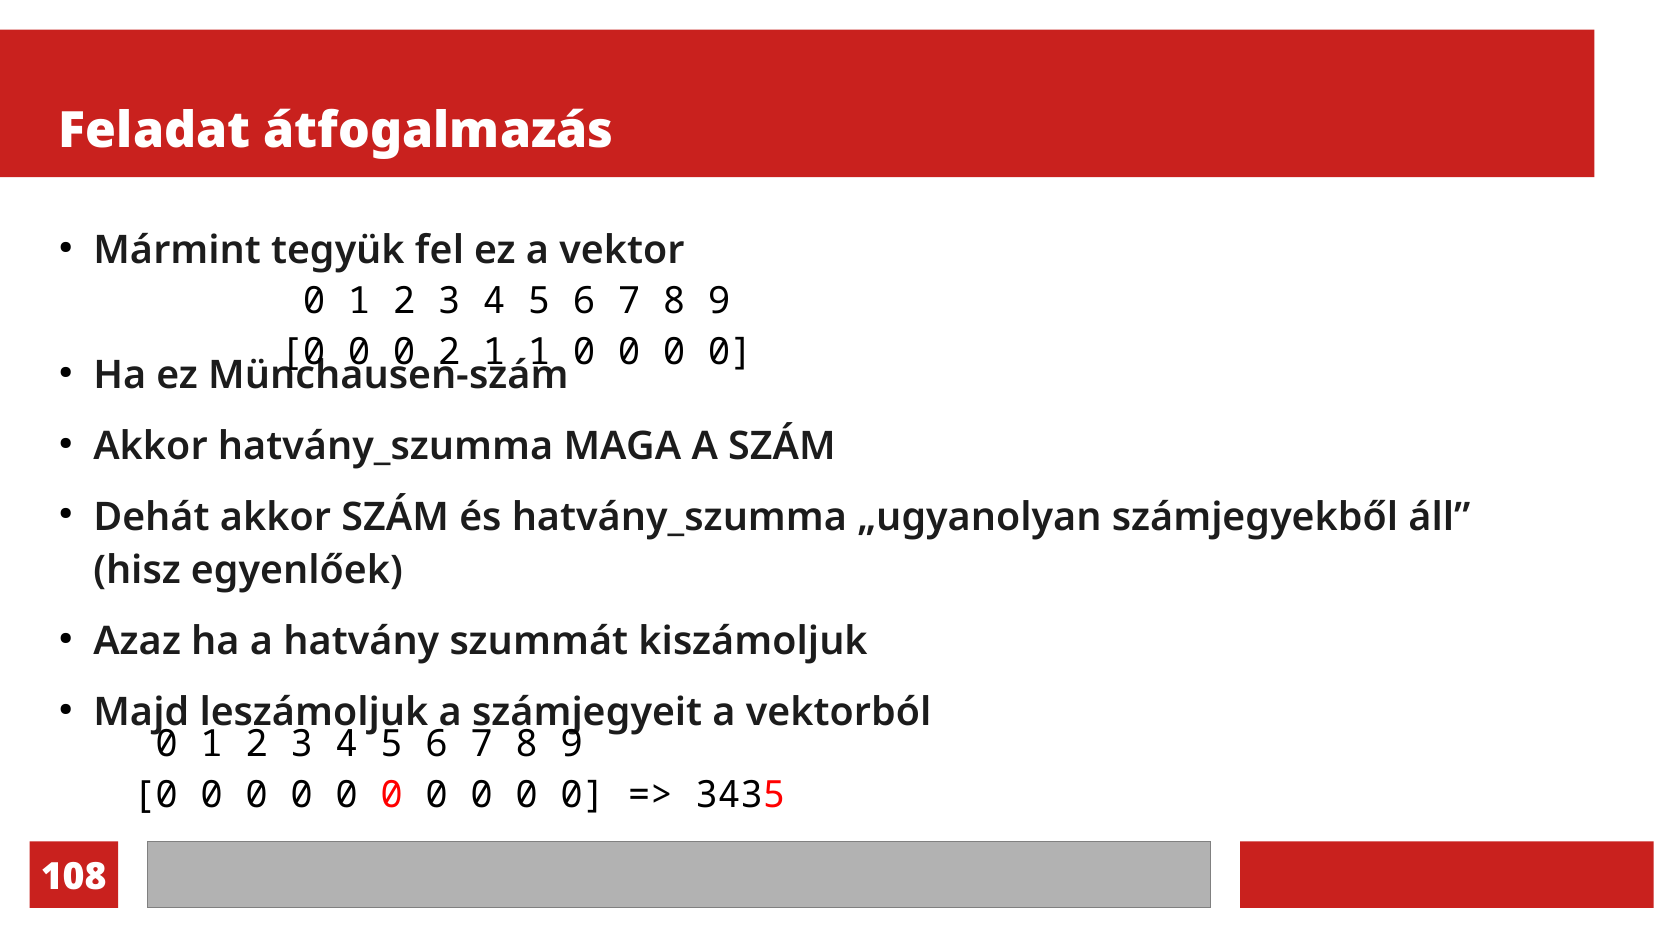

# Feladat átfogalmazás
Mármint tegyük fel ez a vektor
Ha ez Münchausen-szám
Akkor hatvány_szumma MAGA A SZÁM
Dehát akkor SZÁM és hatvány_szumma „ugyanolyan számjegyekből áll”
(hisz egyenlőek)
Azaz ha a hatvány szummát kiszámoljuk
Majd leszámoljuk a számjegyeit a vektorból
 0 1 2 3 4 5 6 7 8 9
[0 0 0 2 1 1 0 0 0 0]
 0 1 2 3 4 5 6 7 8 9
[0 0 0 0 0 0 0 0 0 0] => 3435
108